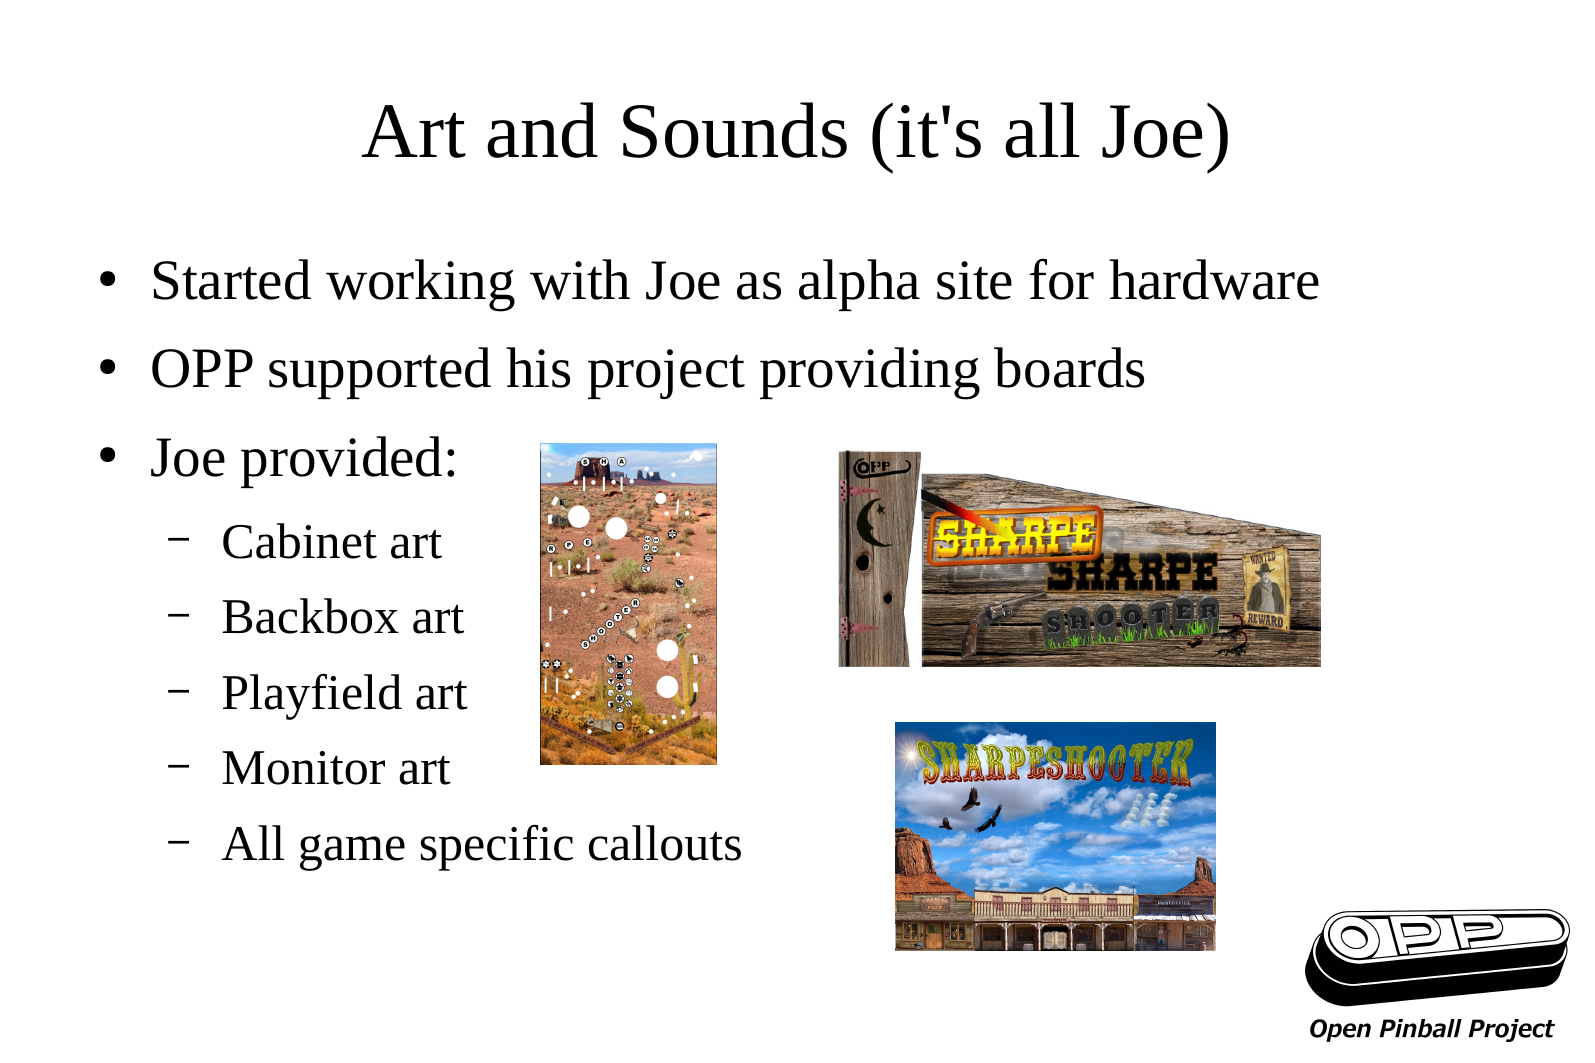

# Art and Sounds (it's all Joe)
Started working with Joe as alpha site for hardware
OPP supported his project providing boards
Joe provided:
Cabinet art
Backbox art
Playfield art
Monitor art
All game specific callouts